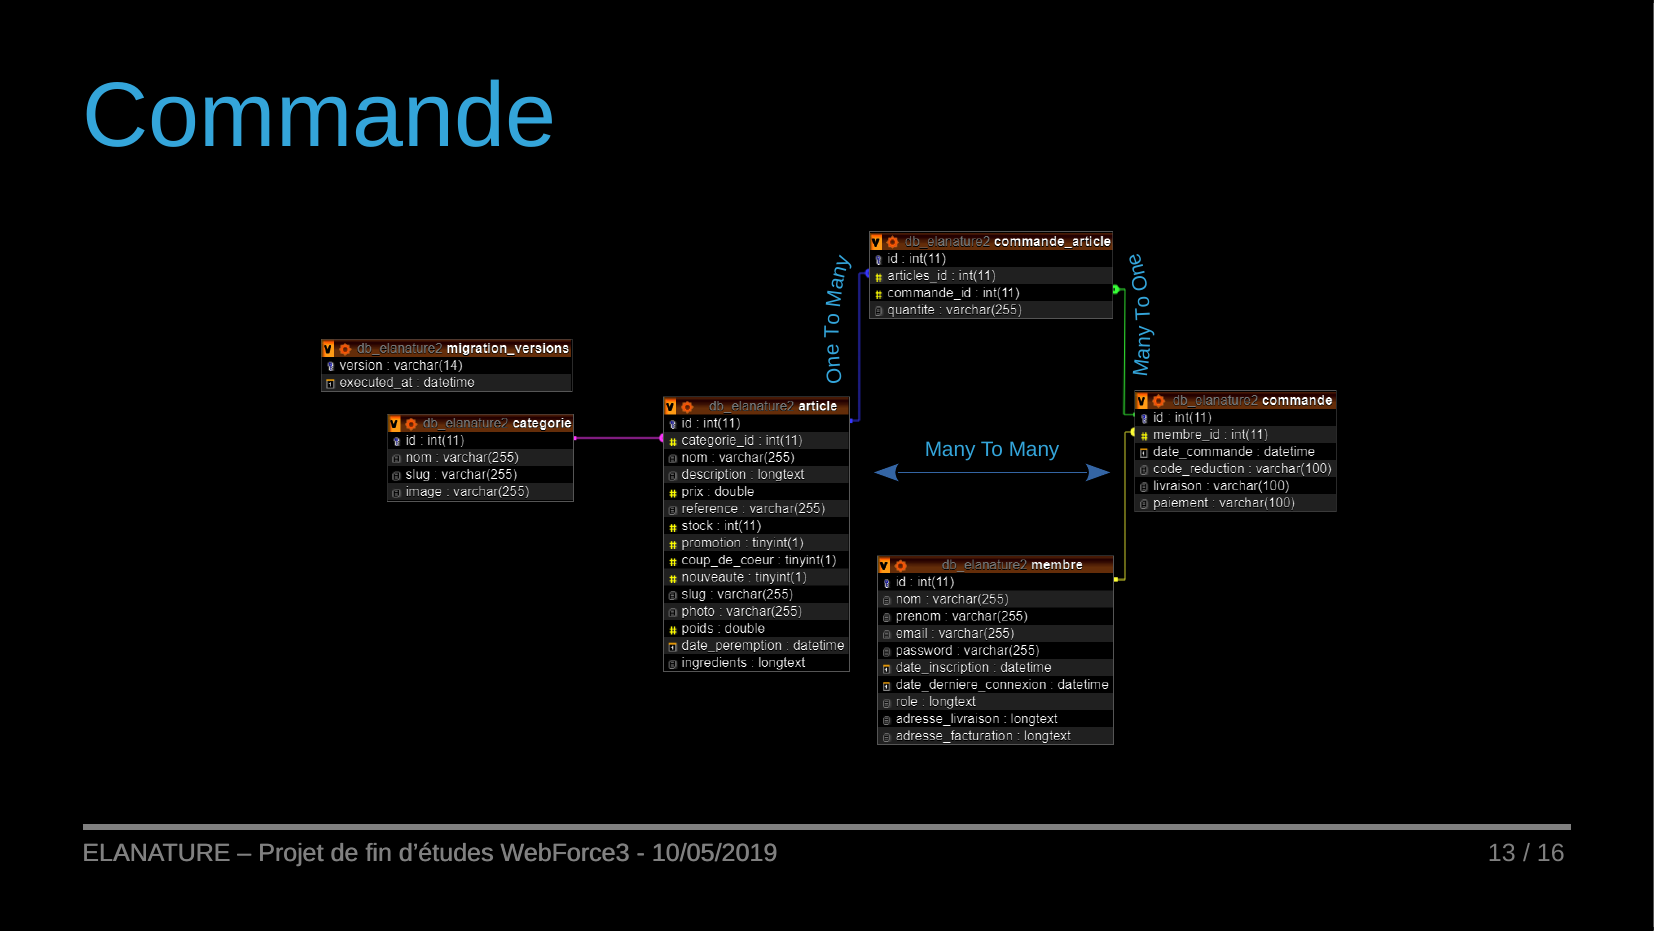

# Commande
Many To One
One To Many
Many To Many